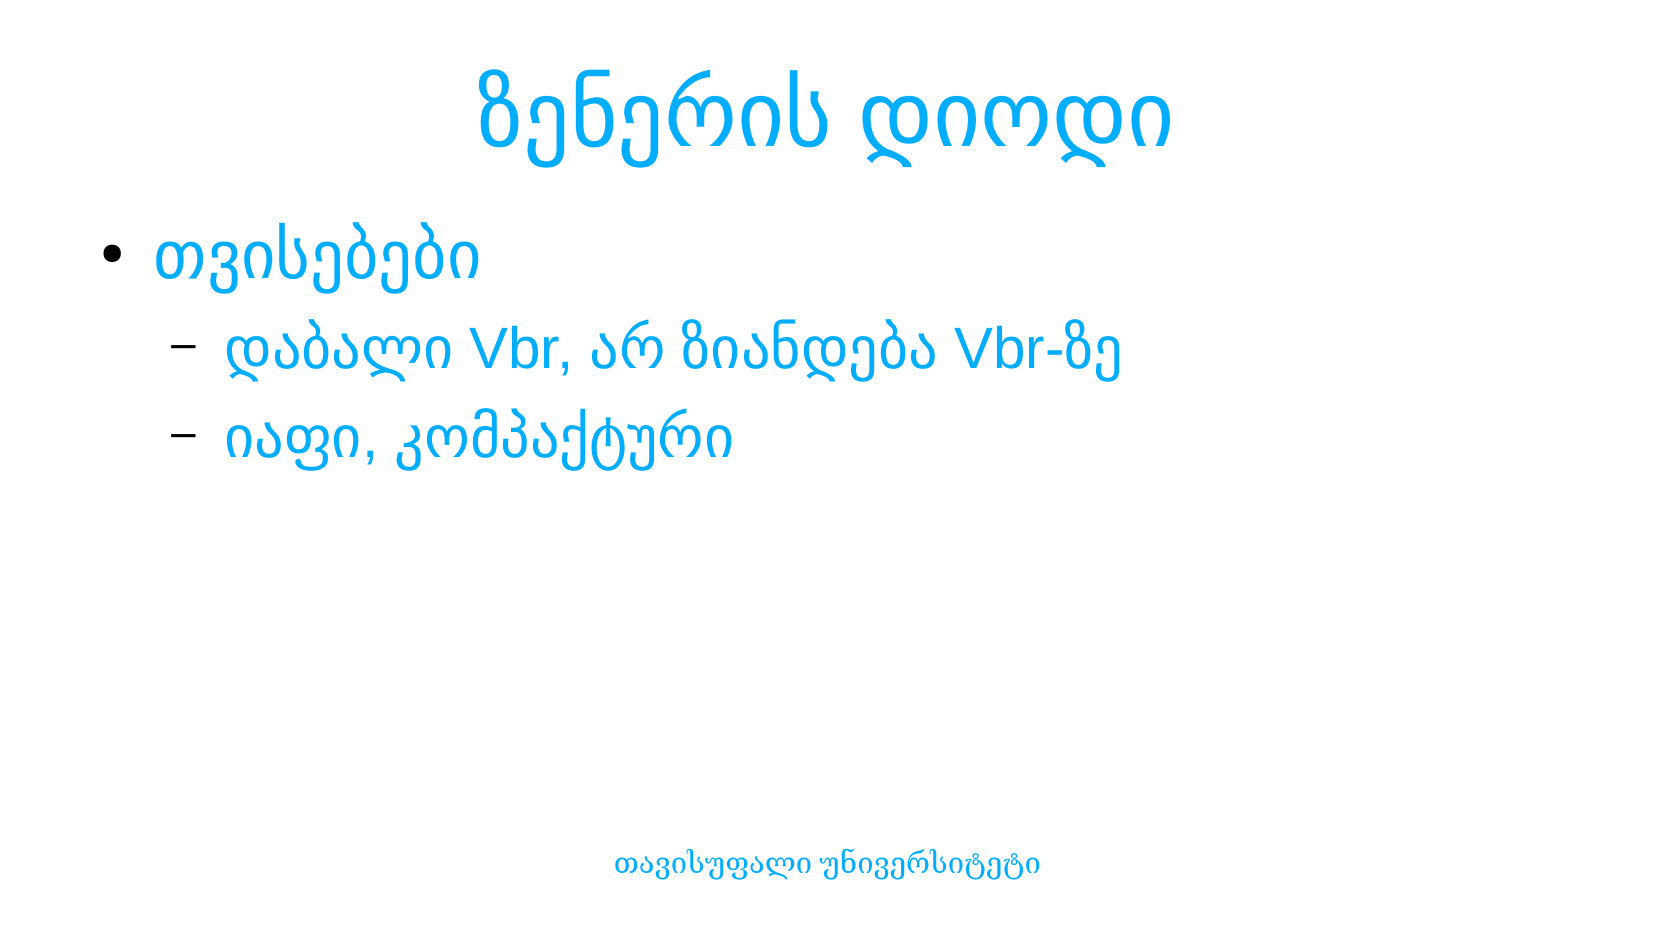

# ზენერის დიოდი
თვისებები
დაბალი Vbr, არ ზიანდება Vbr-ზე
იაფი, კომპაქტური